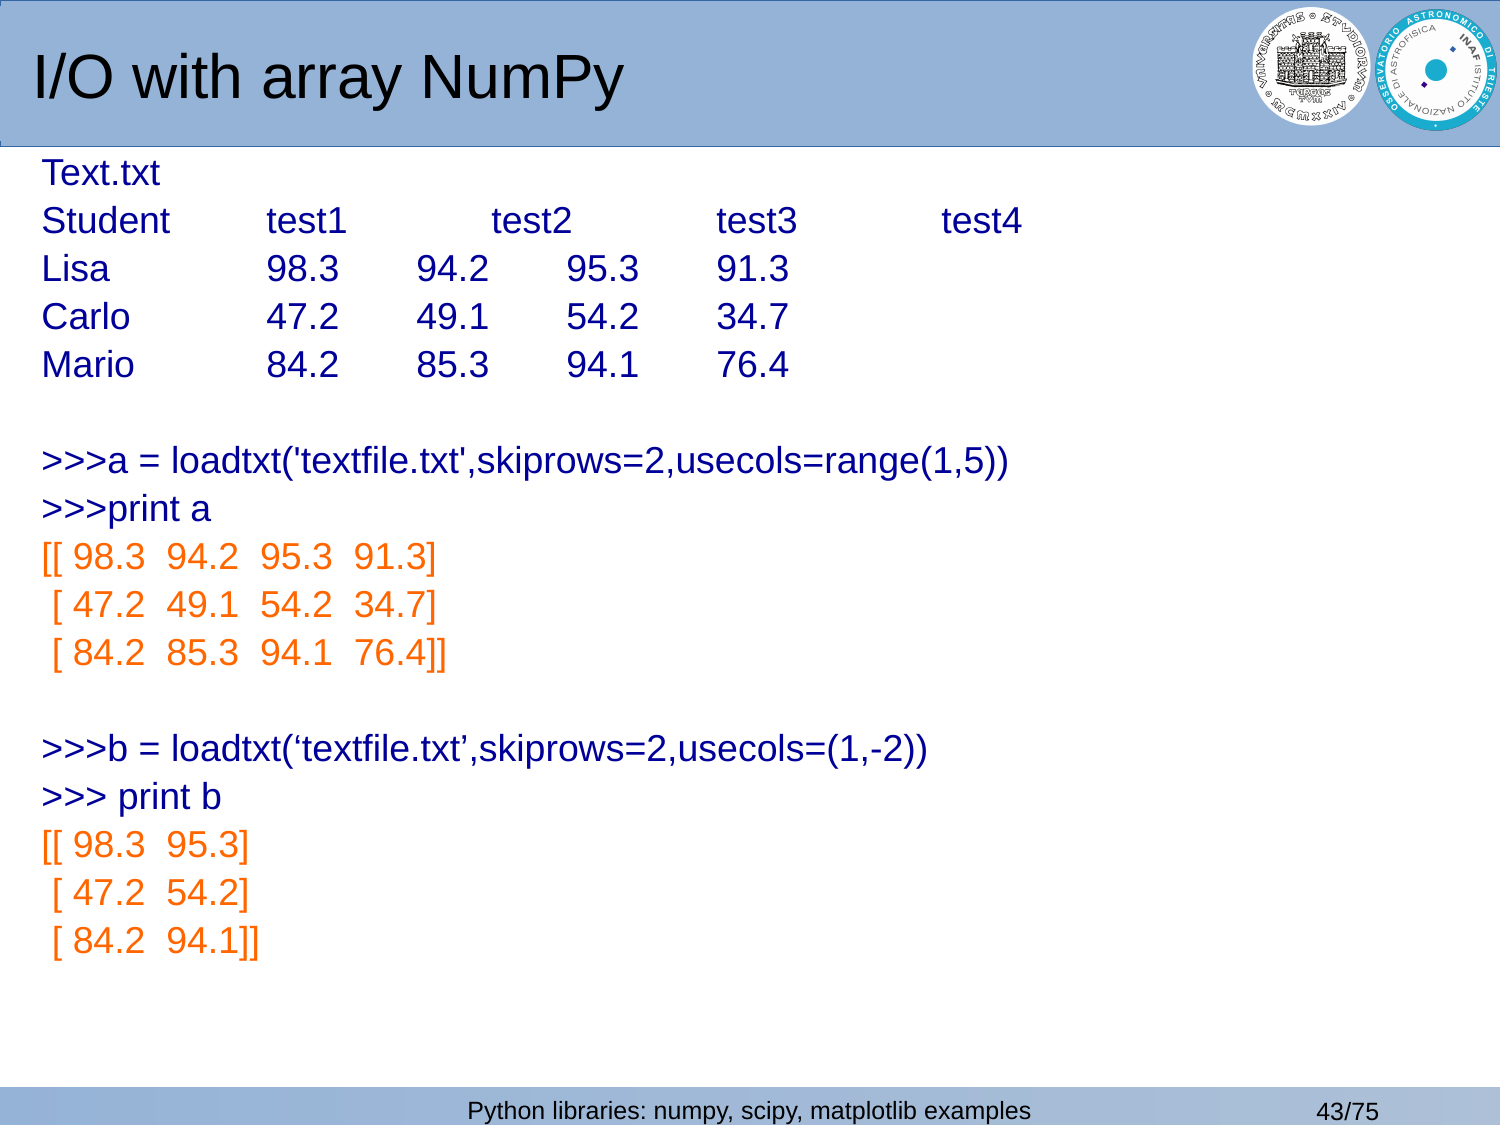

I/O with array NumPy
# Text.txt
Student		test1		test2		test3		test4
Lisa			98.3		94.2		95.3		91.3
Carlo 		47.2		49.1		54.2		34.7
Mario		84.2		85.3		94.1		76.4
>>>a = loadtxt('textfile.txt',skiprows=2,usecols=range(1,5))‫‫‫‬
>>>print a
[[ 98.3 94.2 95.3 91.3]
 [ 47.2 49.1 54.2 34.7]
 [ 84.2 85.3 94.1 76.4]]
>>>b = loadtxt(‘textfile.txt’,skiprows=2,usecols=(1,-2))‫‫‫‬
>>> print b
[[ 98.3 95.3]
 [ 47.2 54.2]
 [ 84.2 94.1]]